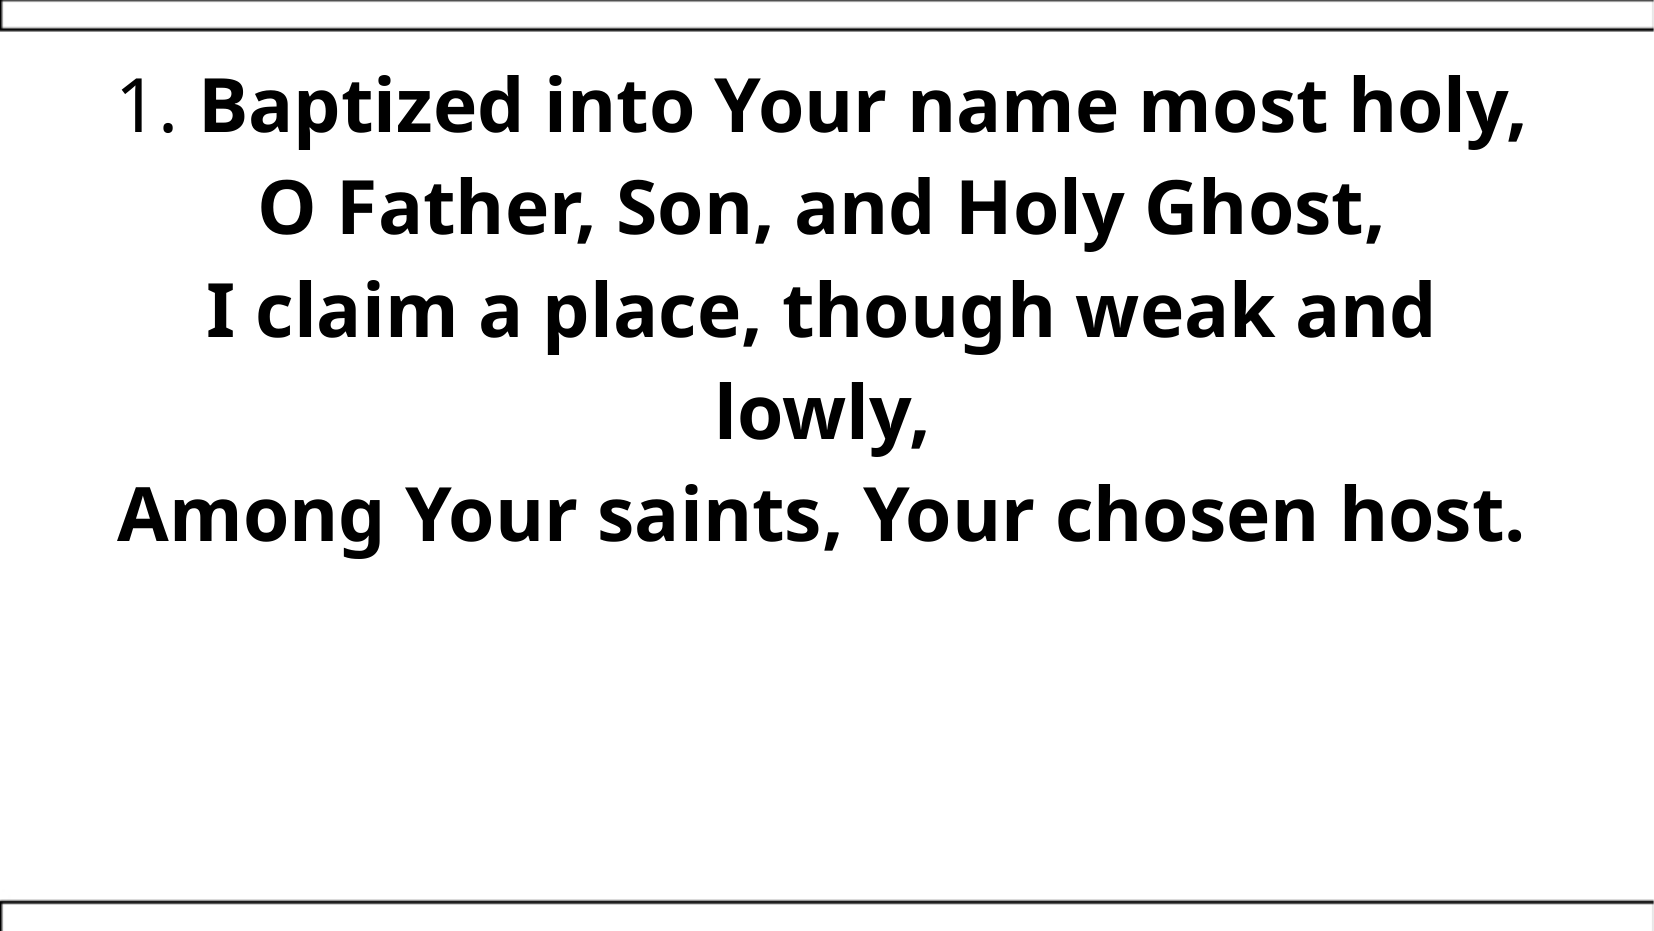

1. Baptized into Your name most holy,
O Father, Son, and Holy Ghost,
I claim a place, though weak and lowly,
Among Your saints, Your chosen host.